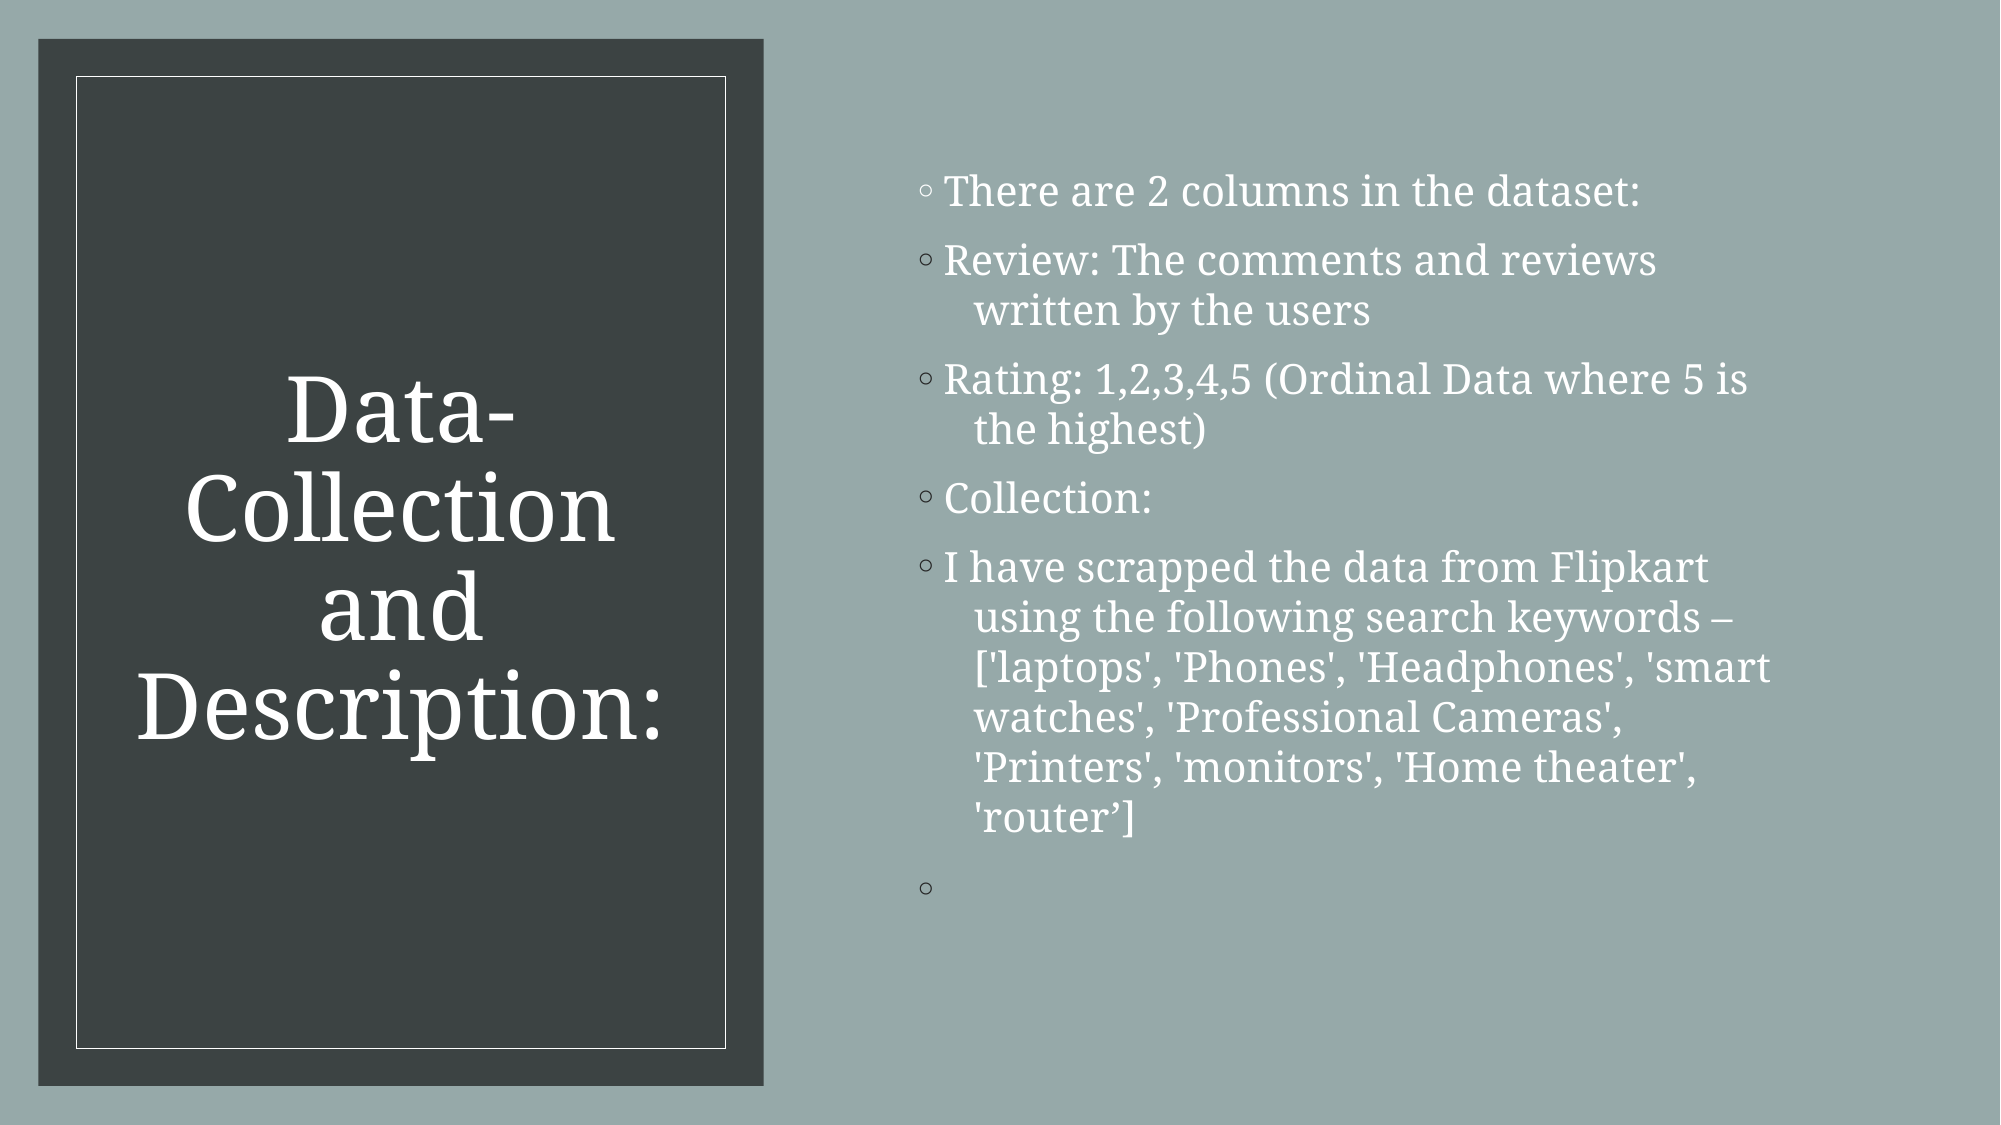

There are 2 columns in the dataset:
Review: The comments and reviews written by the users
Rating: 1,2,3,4,5 (Ordinal Data where 5 is the highest)
Collection:
I have scrapped the data from Flipkart using the following search keywords – ['laptops', 'Phones', 'Headphones', 'smart watches', 'Professional Cameras', 'Printers', 'monitors', 'Home theater', 'router’]
# Data- Collection and Description: